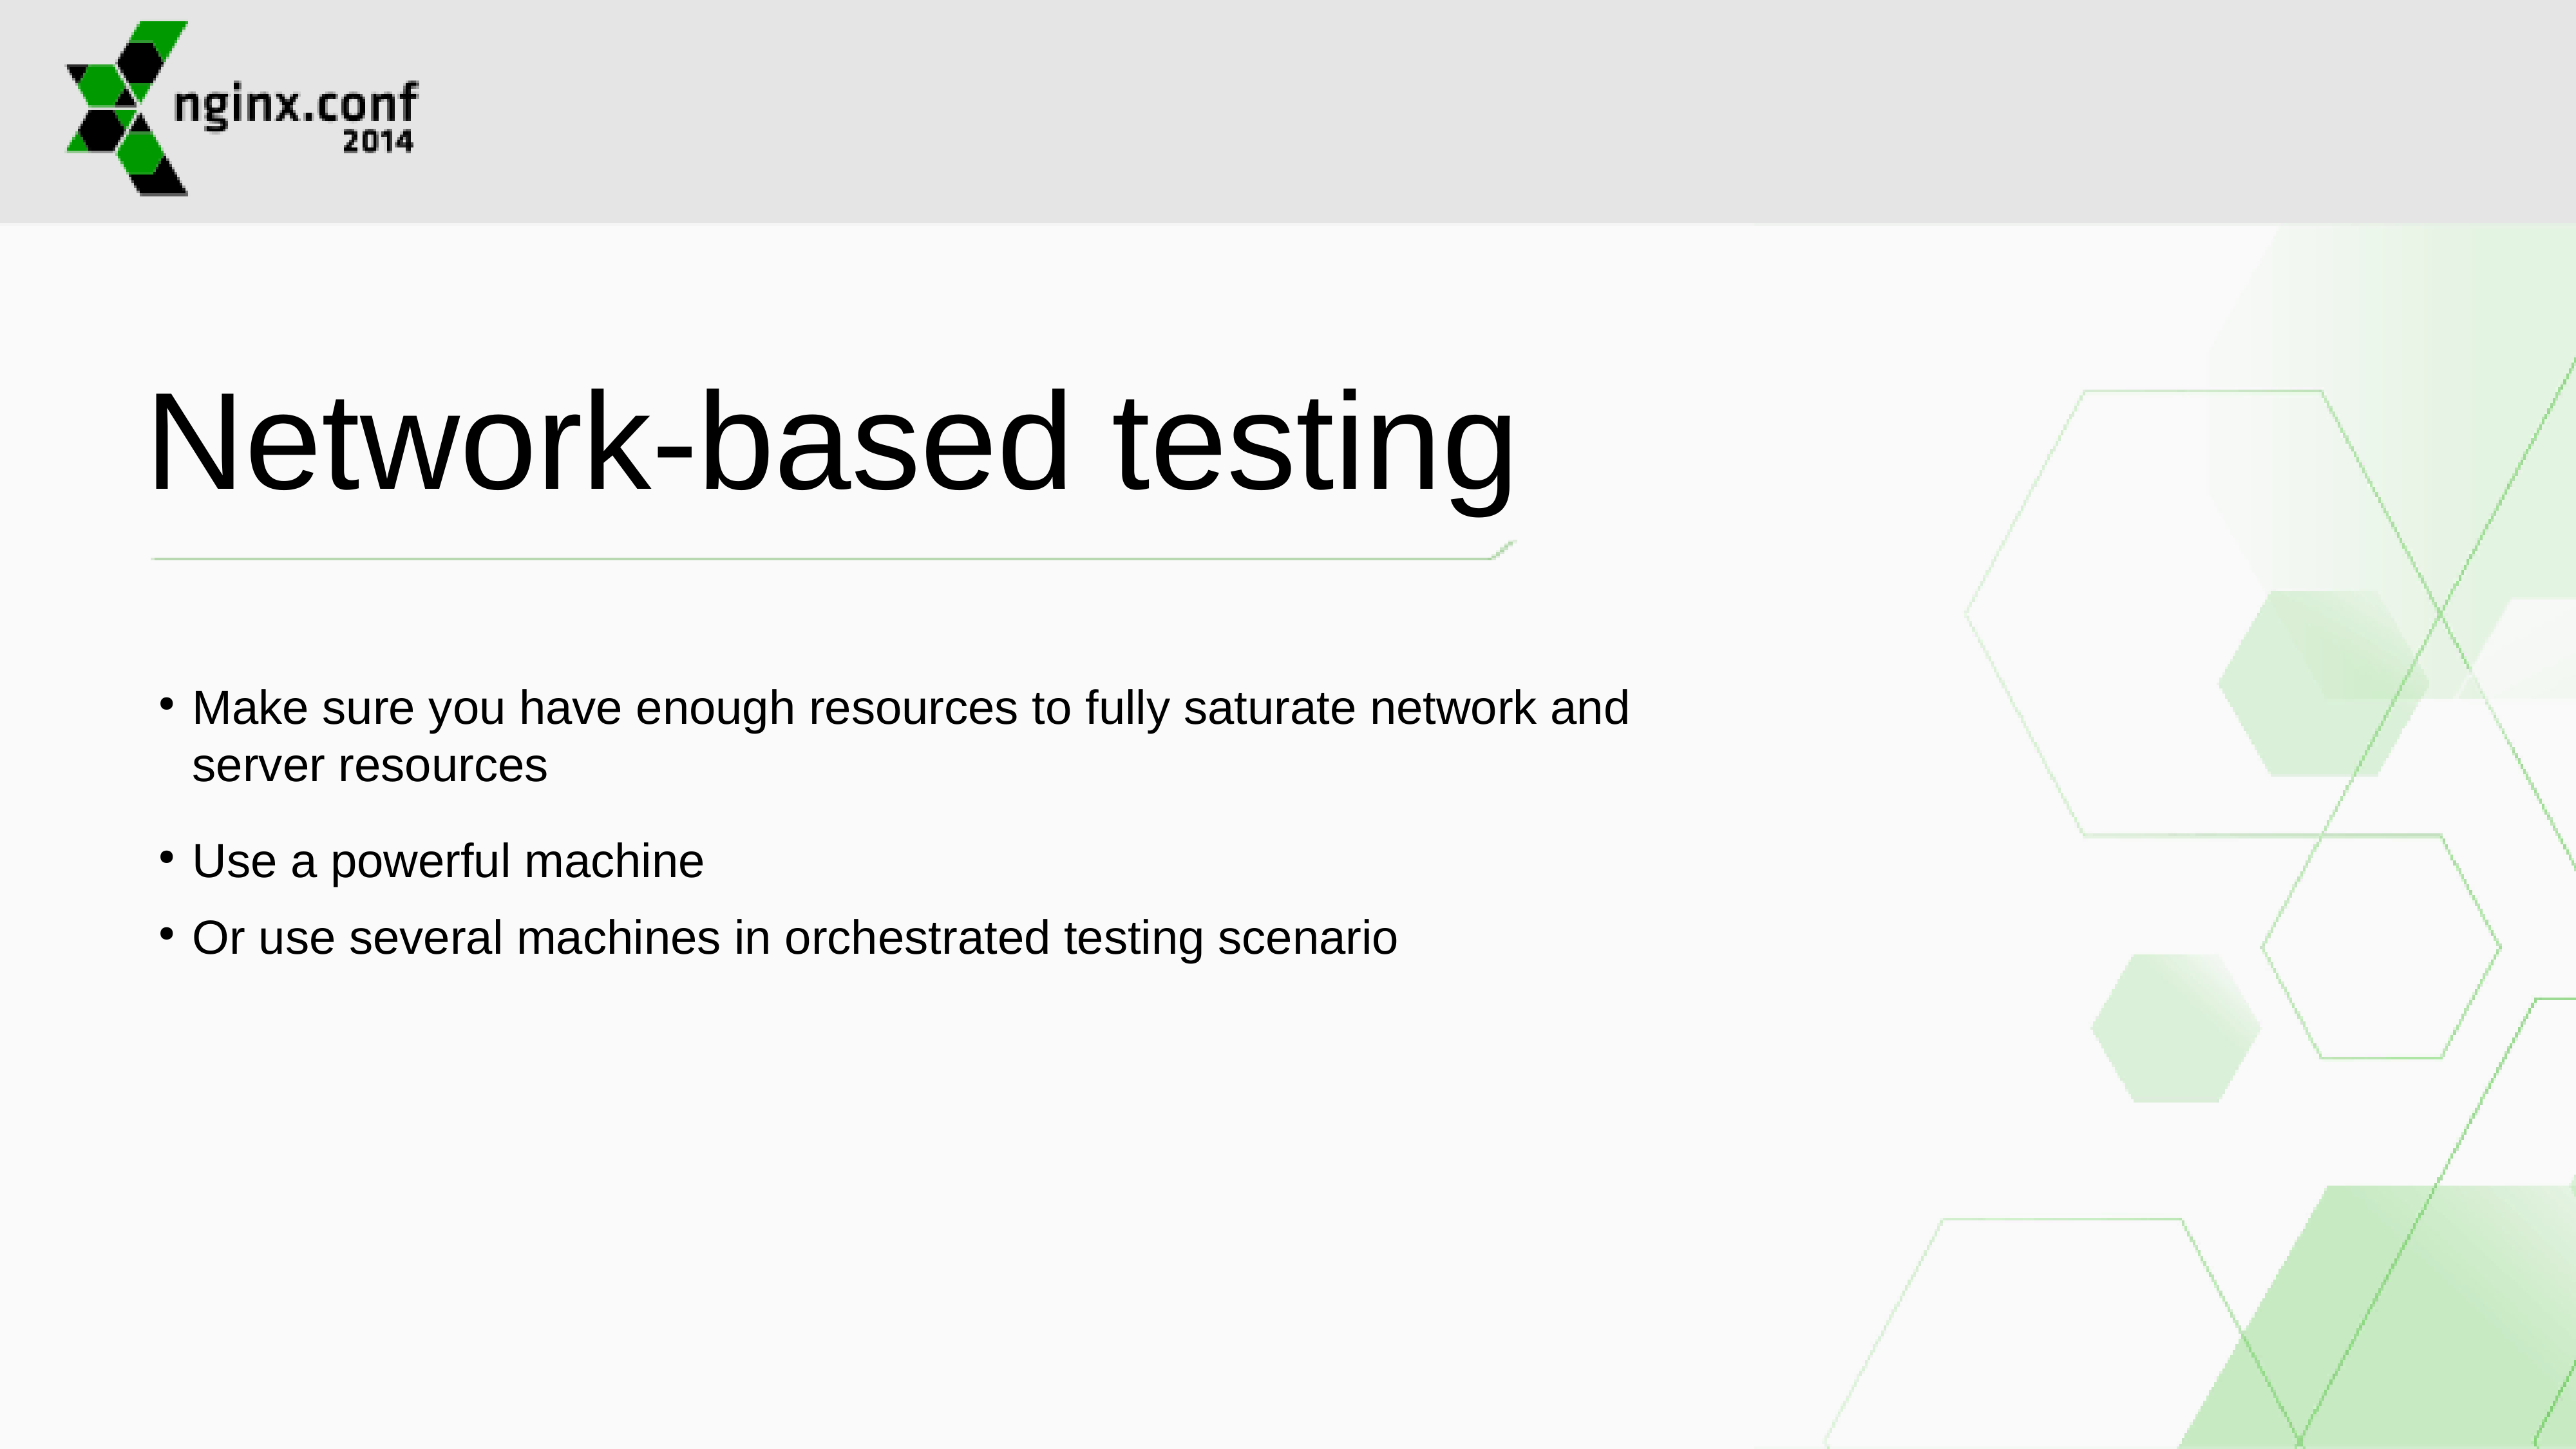

# Network-based testing
Make sure you have enough resources to fully saturate network and server resources
Use a powerful machine
Or use several machines in orchestrated testing scenario